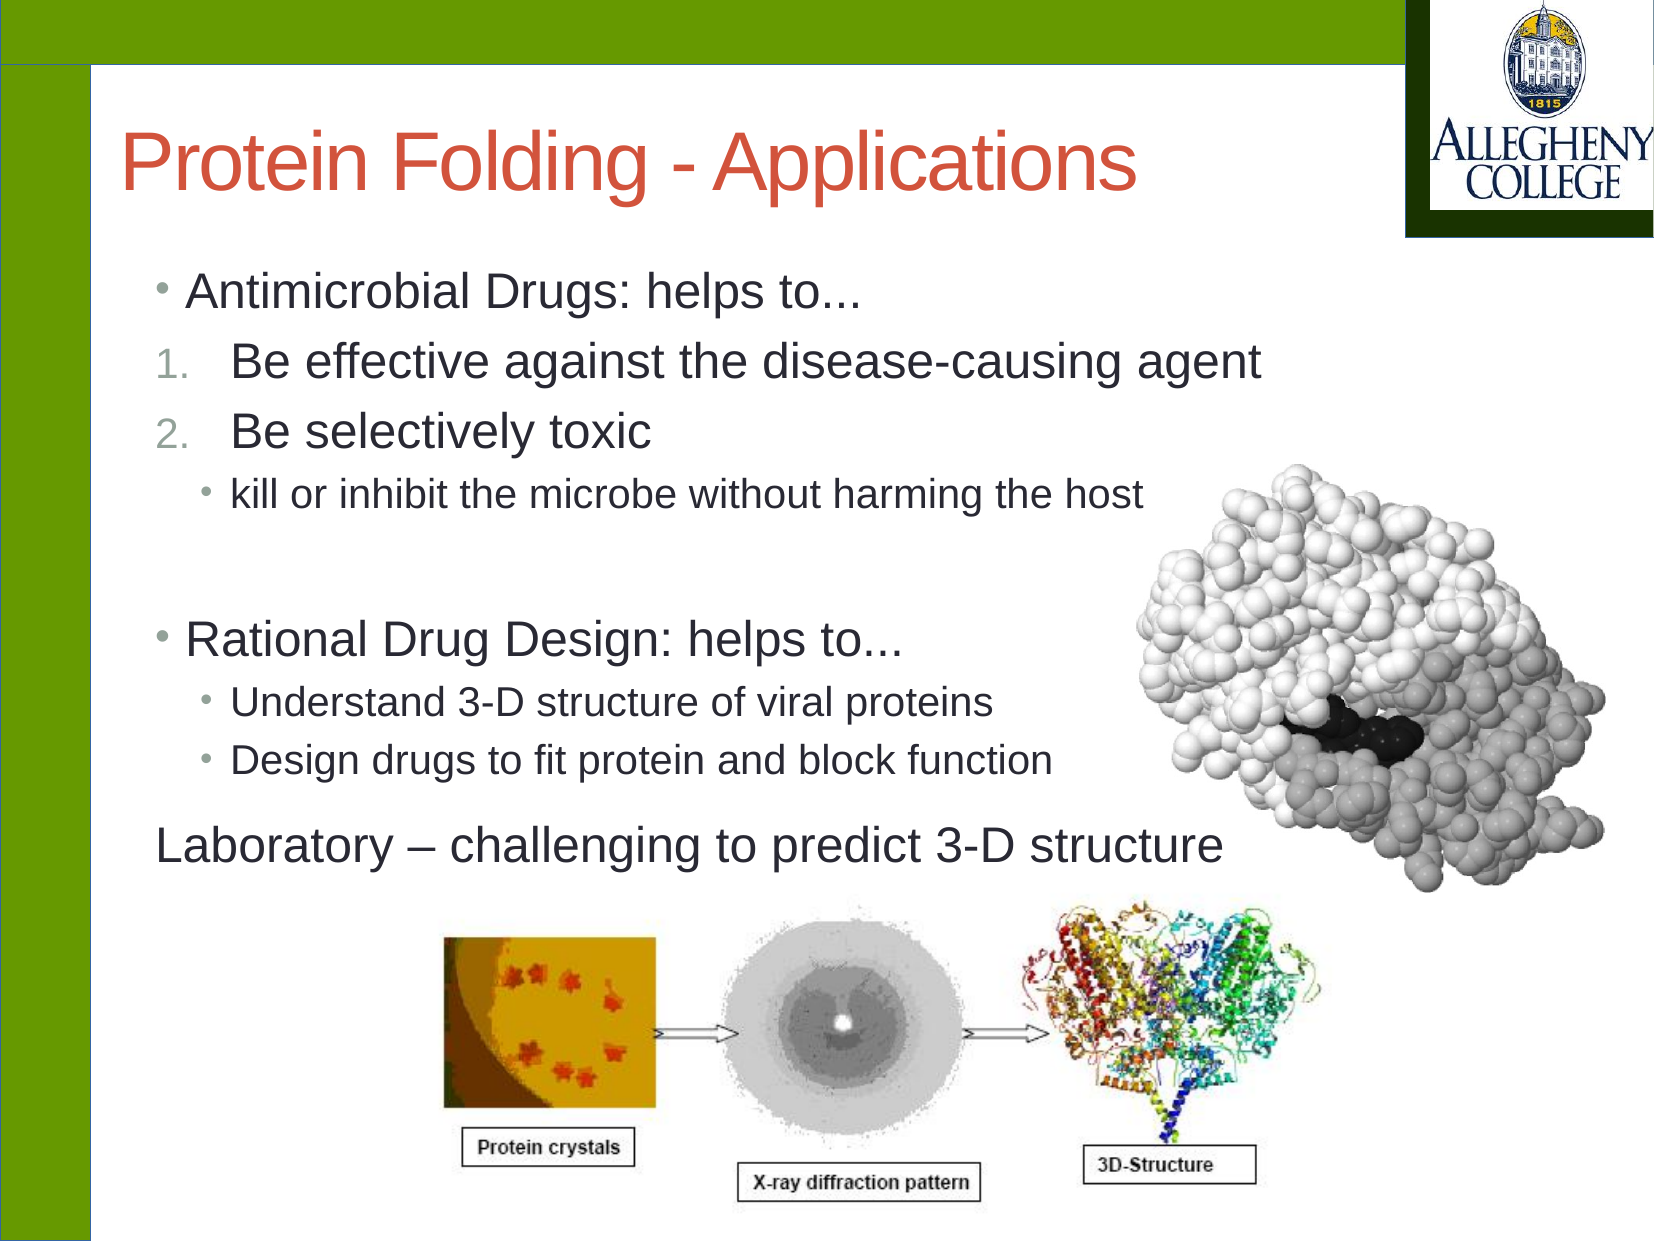

# Protein Folding - Applications
Antimicrobial Drugs: helps to...
Be effective against the disease-causing agent
Be selectively toxic
kill or inhibit the microbe without harming the host
Rational Drug Design: helps to...
Understand 3-D structure of viral proteins
Design drugs to fit protein and block function
Laboratory – challenging to predict 3-D structure